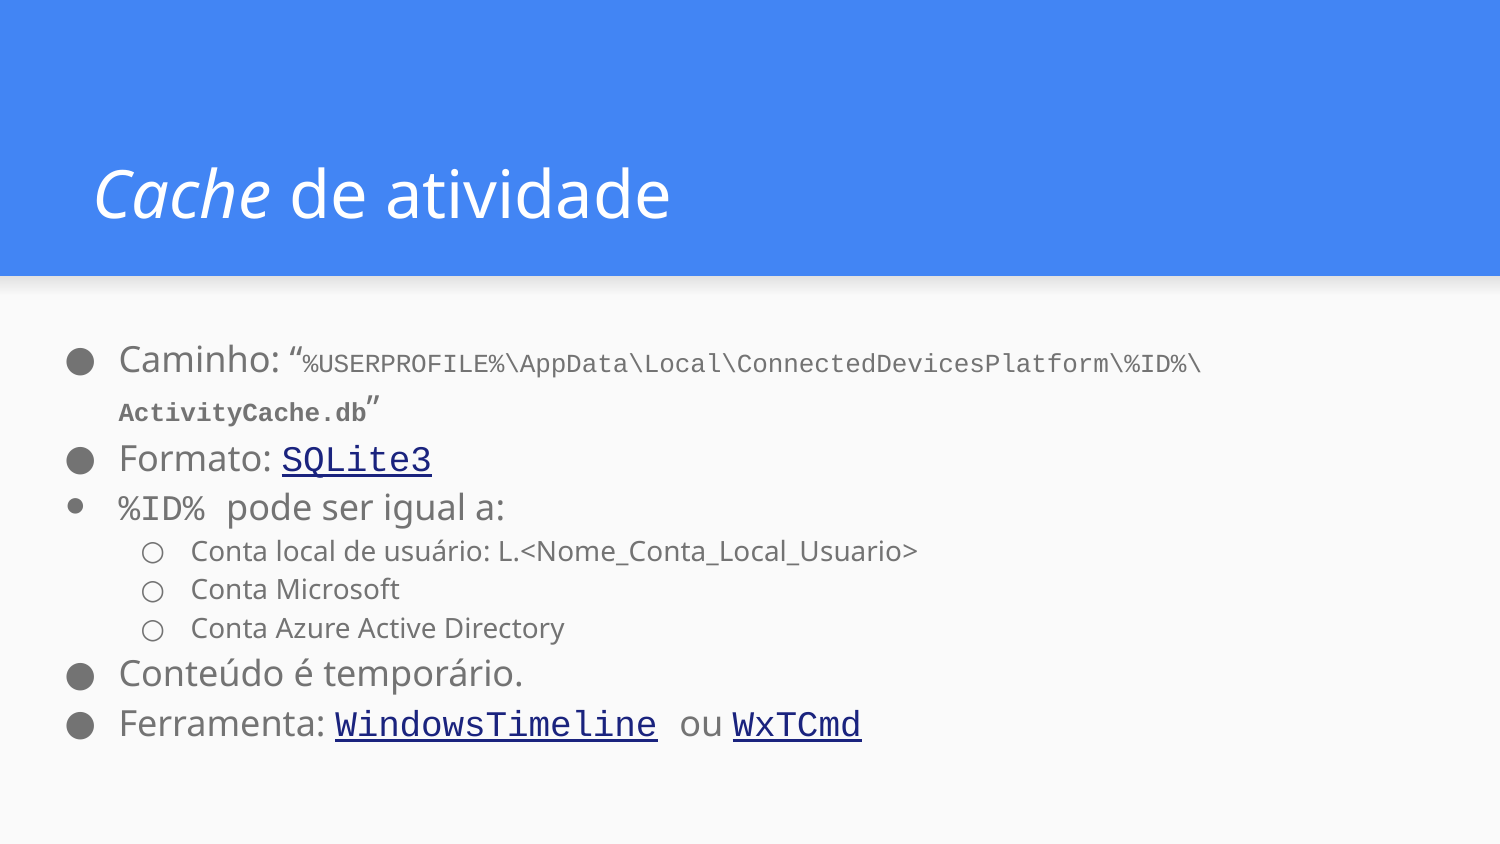

# Cache de atividade
Caminho: “%USERPROFILE%\AppData\Local\ConnectedDevicesPlatform\%ID%\ActivityCache.db”
Formato: SQLite3
%ID% pode ser igual a:
Conta local de usuário: L.<Nome_Conta_Local_Usuario>
Conta Microsoft
Conta Azure Active Directory
Conteúdo é temporário.
Ferramenta: WindowsTimeline ou WxTCmd